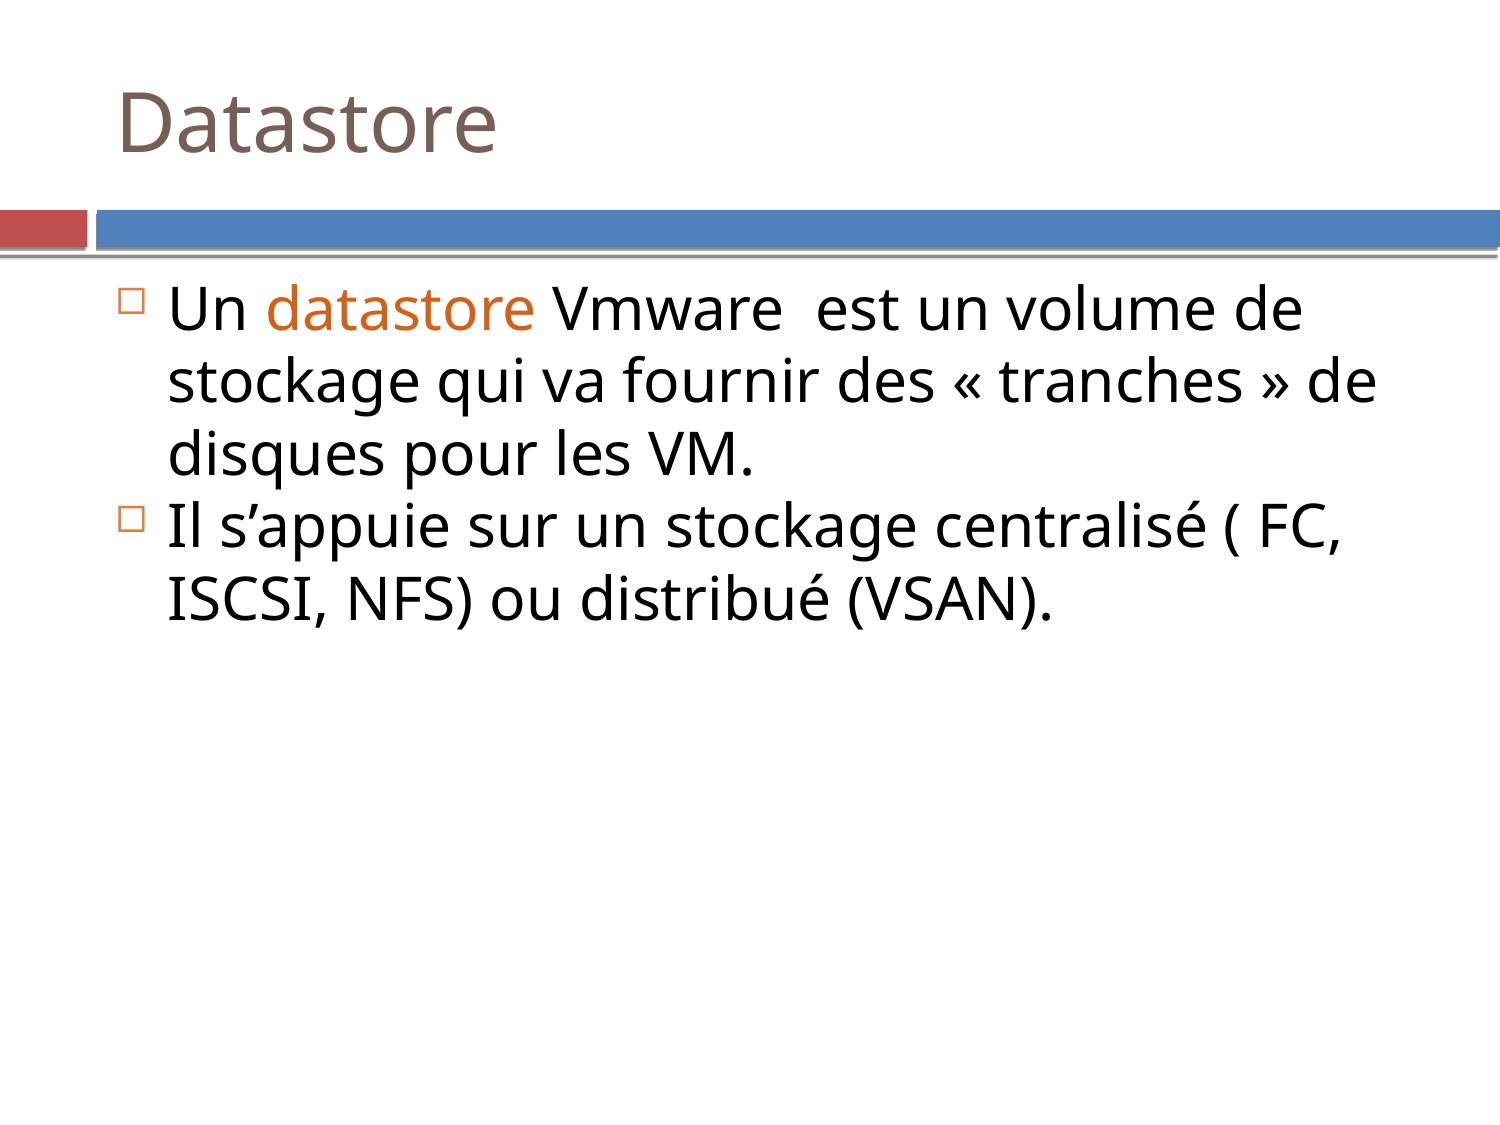

Datastore
Un datastore Vmware est un volume de stockage qui va fournir des « tranches » de disques pour les VM.
Il s’appuie sur un stockage centralisé ( FC, ISCSI, NFS) ou distribué (VSAN).